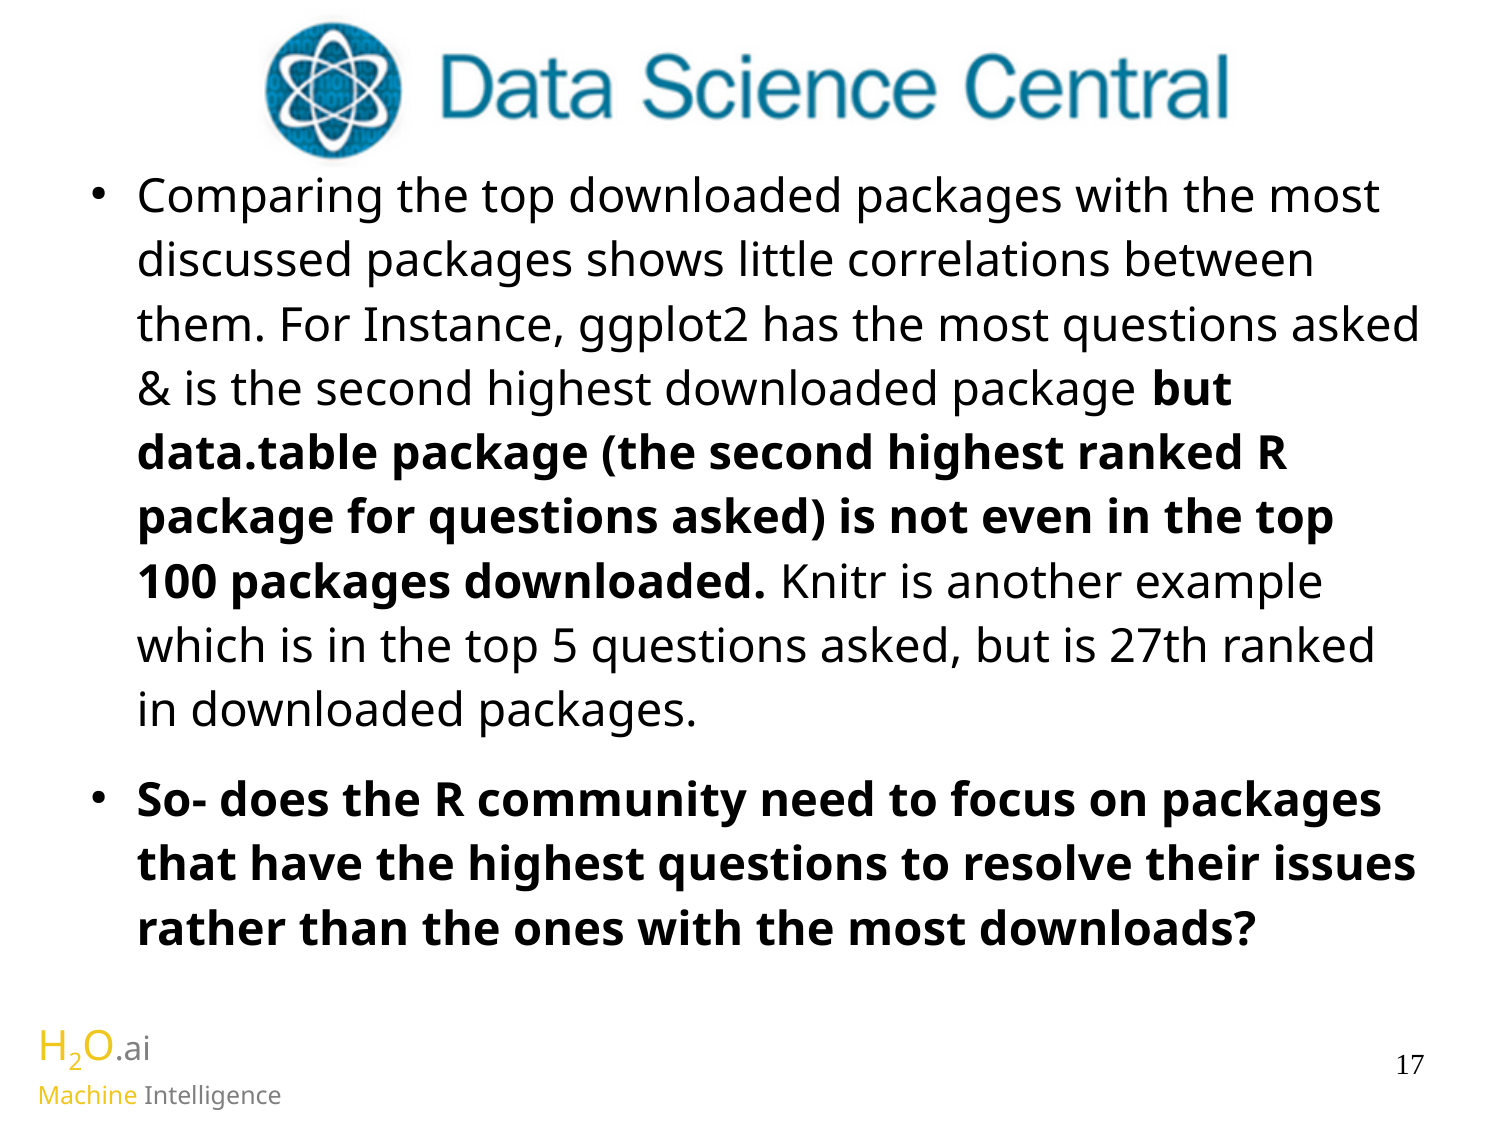

# Comparing the top downloaded packages with the most discussed packages shows little correlations between them. For Instance, ggplot2 has the most questions asked & is the second highest downloaded package but data.table package (the second highest ranked R package for questions asked) is not even in the top 100 packages downloaded. Knitr is another example which is in the top 5 questions asked, but is 27th ranked in downloaded packages.
So- does the R community need to focus on packages that have the highest questions to resolve their issues rather than the ones with the most downloads?
17